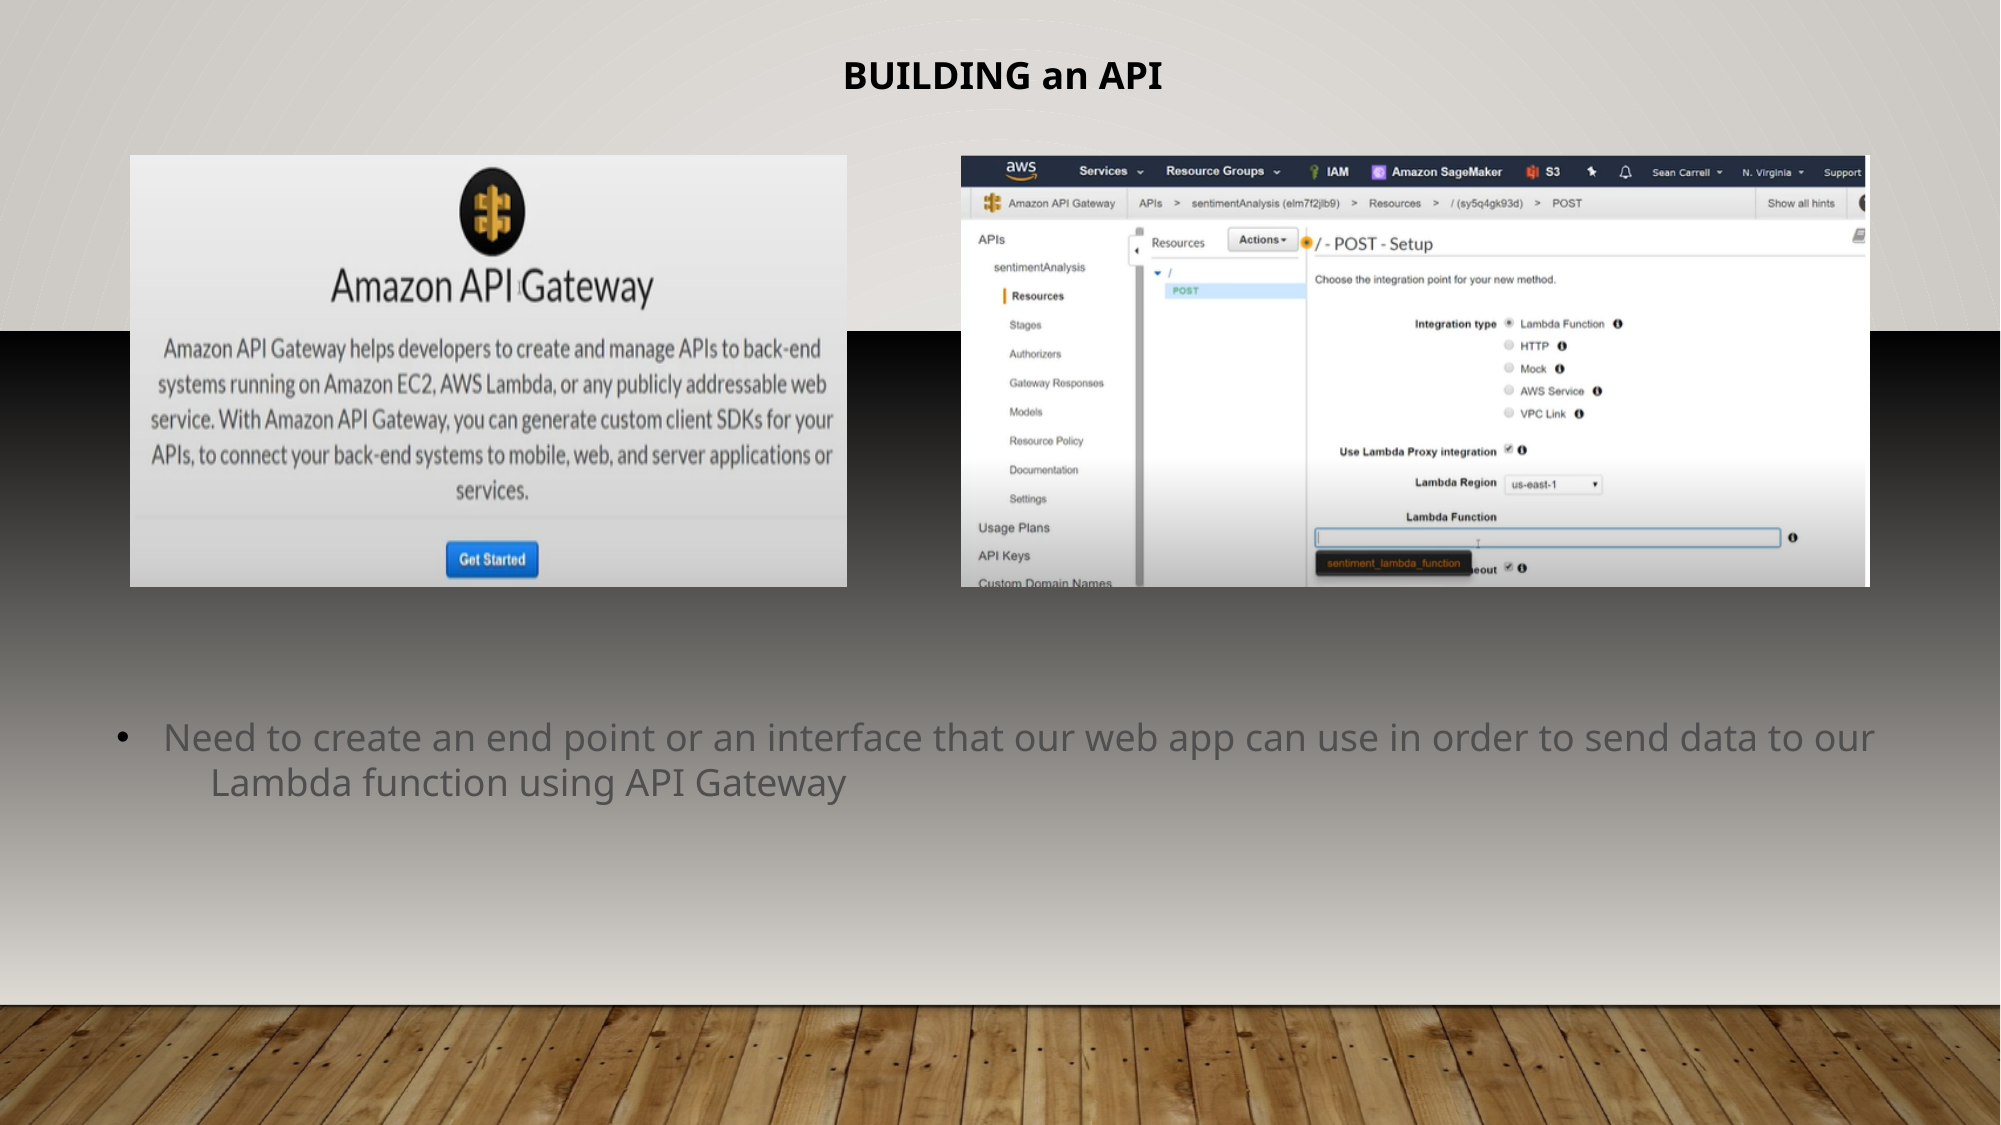

BUILDING an API
Need to create an end point or an interface that our web app can use in order to send data to our Lambda function using API Gateway